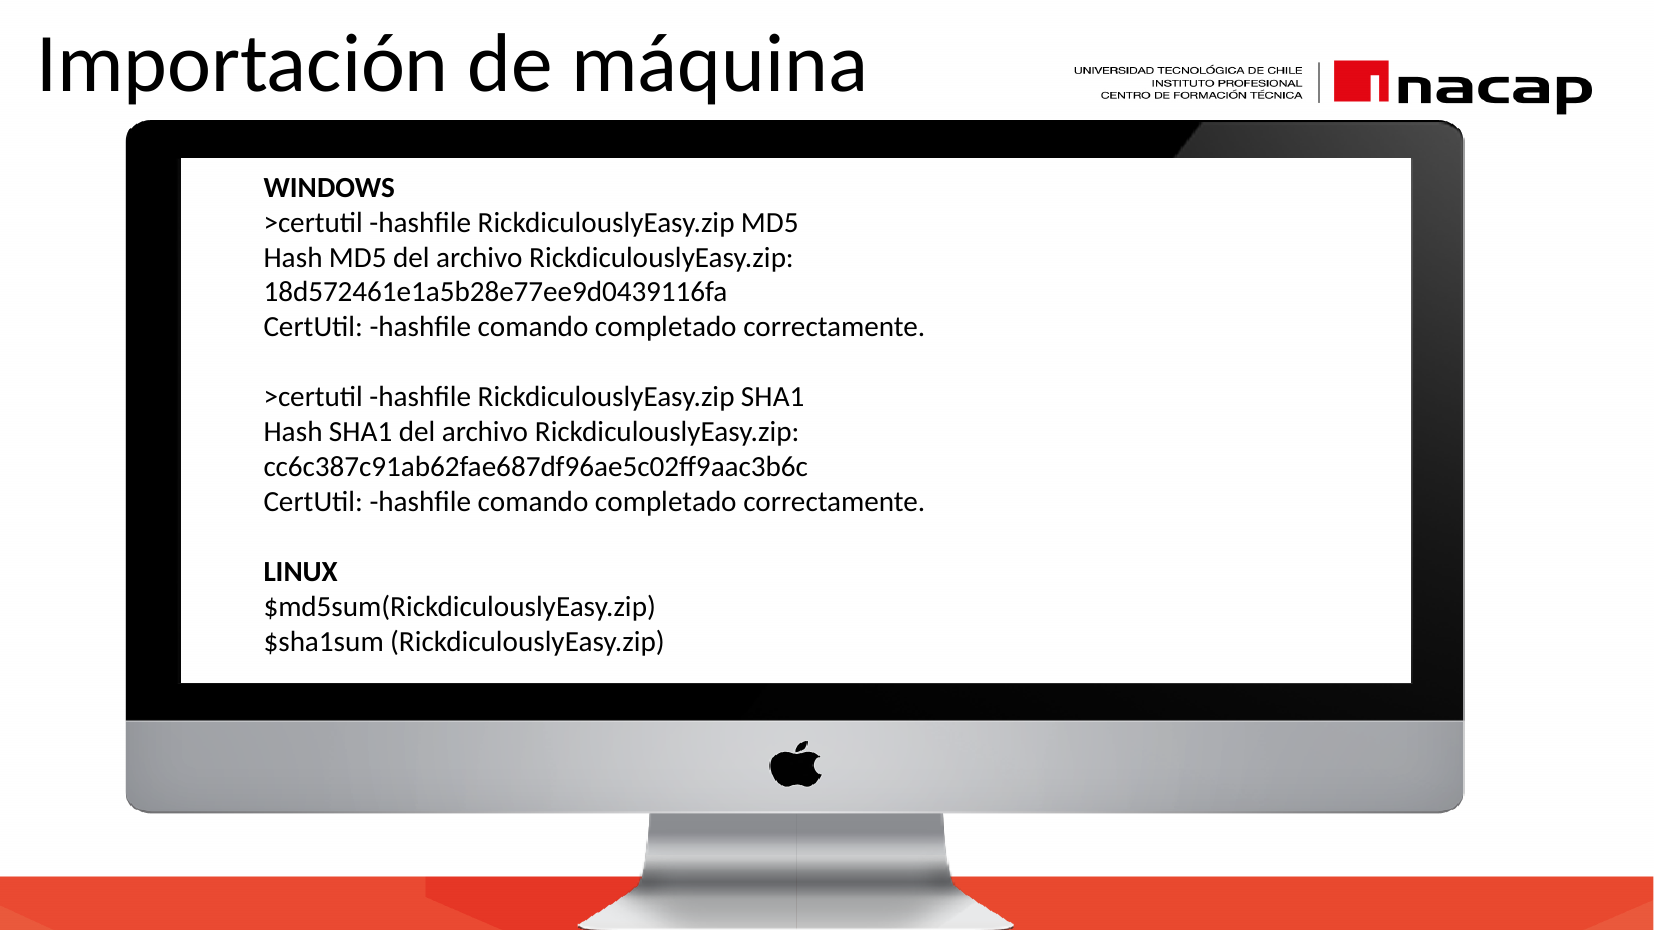

Importación de máquina
WINDOWS
>certutil -hashfile RickdiculouslyEasy.zip MD5
Hash MD5 del archivo RickdiculouslyEasy.zip:
18d572461e1a5b28e77ee9d0439116fa
CertUtil: -hashfile comando completado correctamente.
>certutil -hashfile RickdiculouslyEasy.zip SHA1
Hash SHA1 del archivo RickdiculouslyEasy.zip:
cc6c387c91ab62fae687df96ae5c02ff9aac3b6c
CertUtil: -hashfile comando completado correctamente.
LINUX
$md5sum(RickdiculouslyEasy.zip)
$sha1sum (RickdiculouslyEasy.zip)